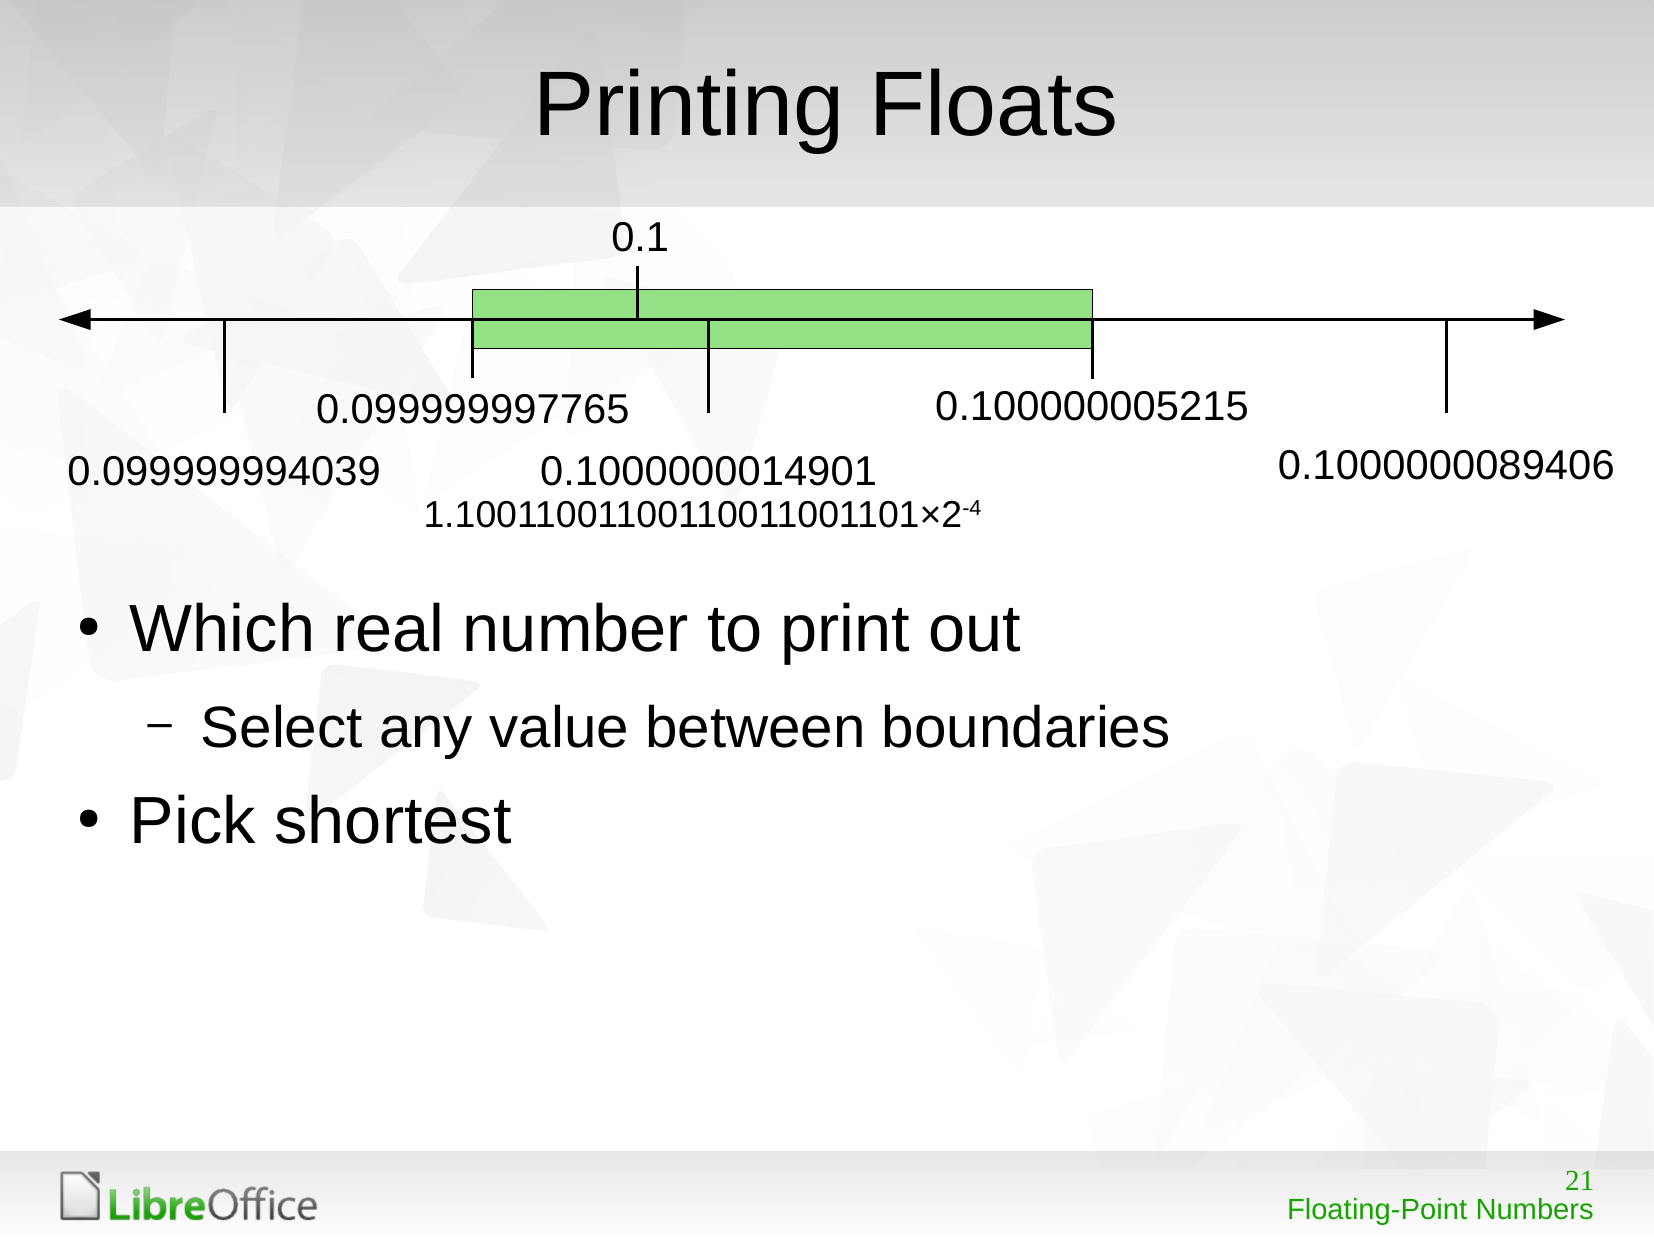

# Printing Floats
0.1
0.100000005215
0.099999997765
0.1000000089406
0.099999994039
0.1000000014901
1.10011001100110011001101×2-4
Which real number to print out
Select any value between boundaries
Pick shortest
21
Floating-Point Numbers